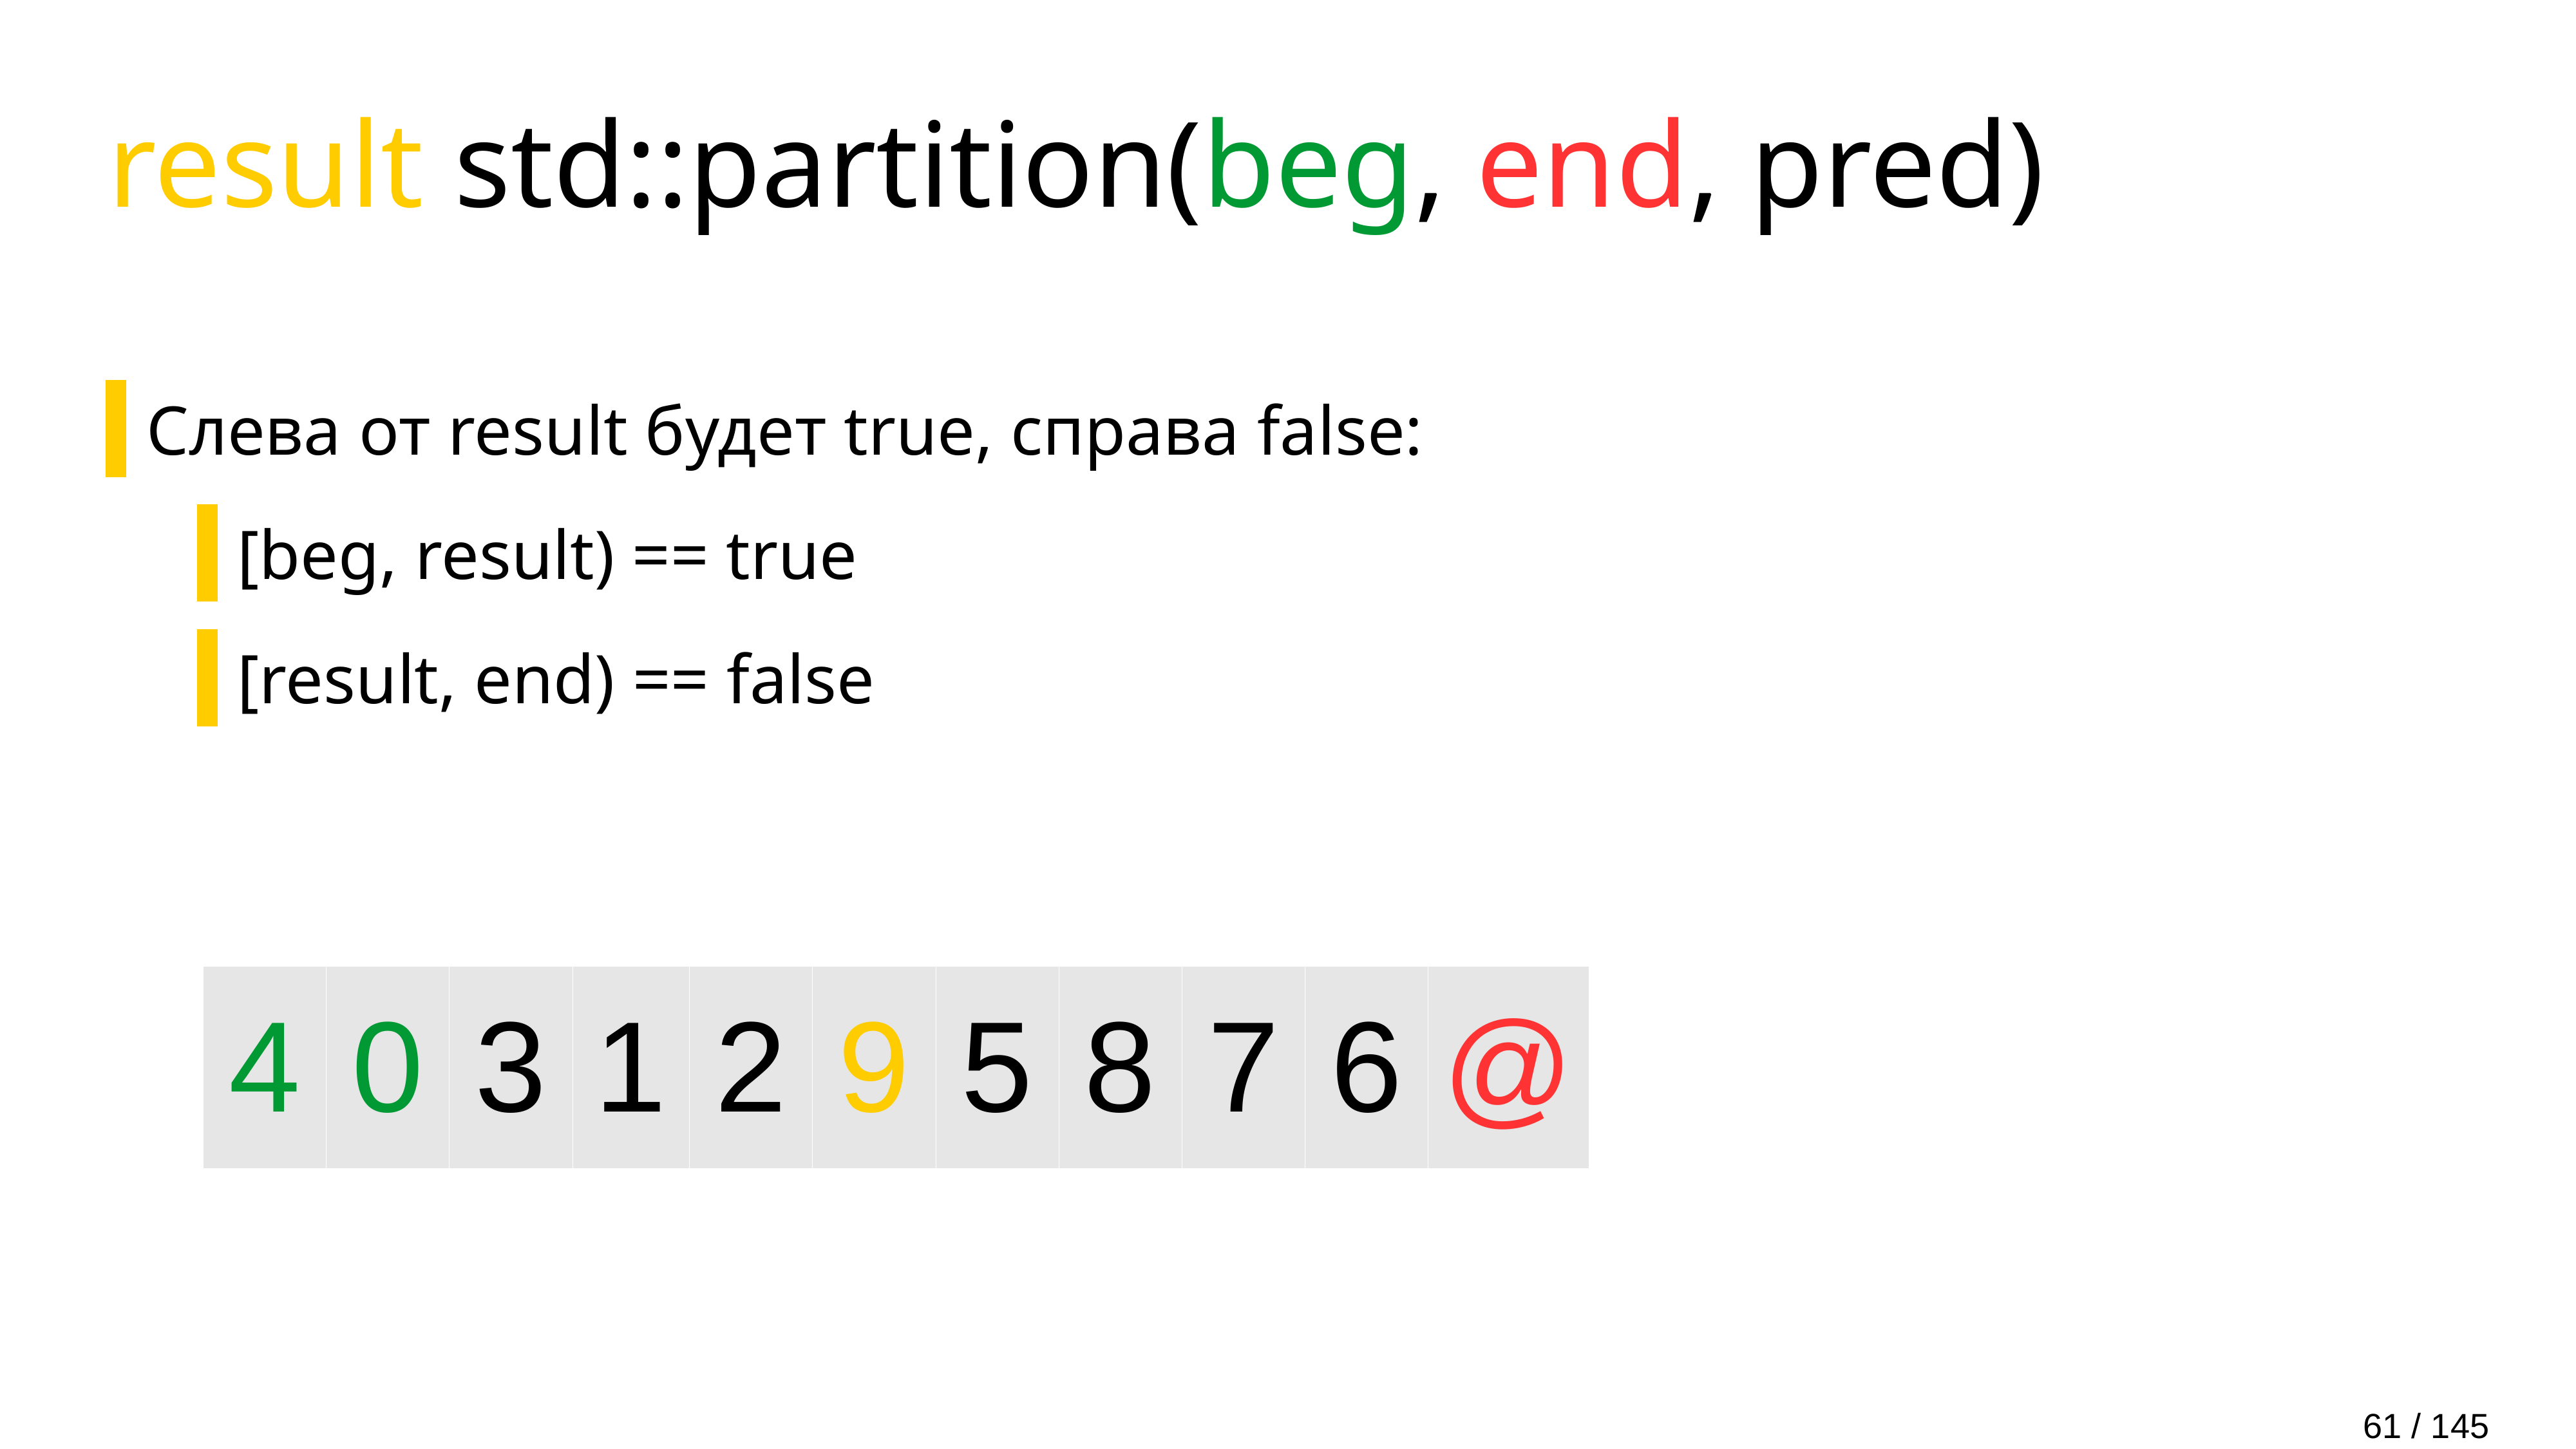

# result std::partition(beg, end, pred)
 Слева от result будет true, справа false:
 [beg, result) == true
 [result, end) == false
| 4 | 0 | 3 | 1 | 2 | 9 | 5 | 8 | 7 | 6 | @ |
| --- | --- | --- | --- | --- | --- | --- | --- | --- | --- | --- |